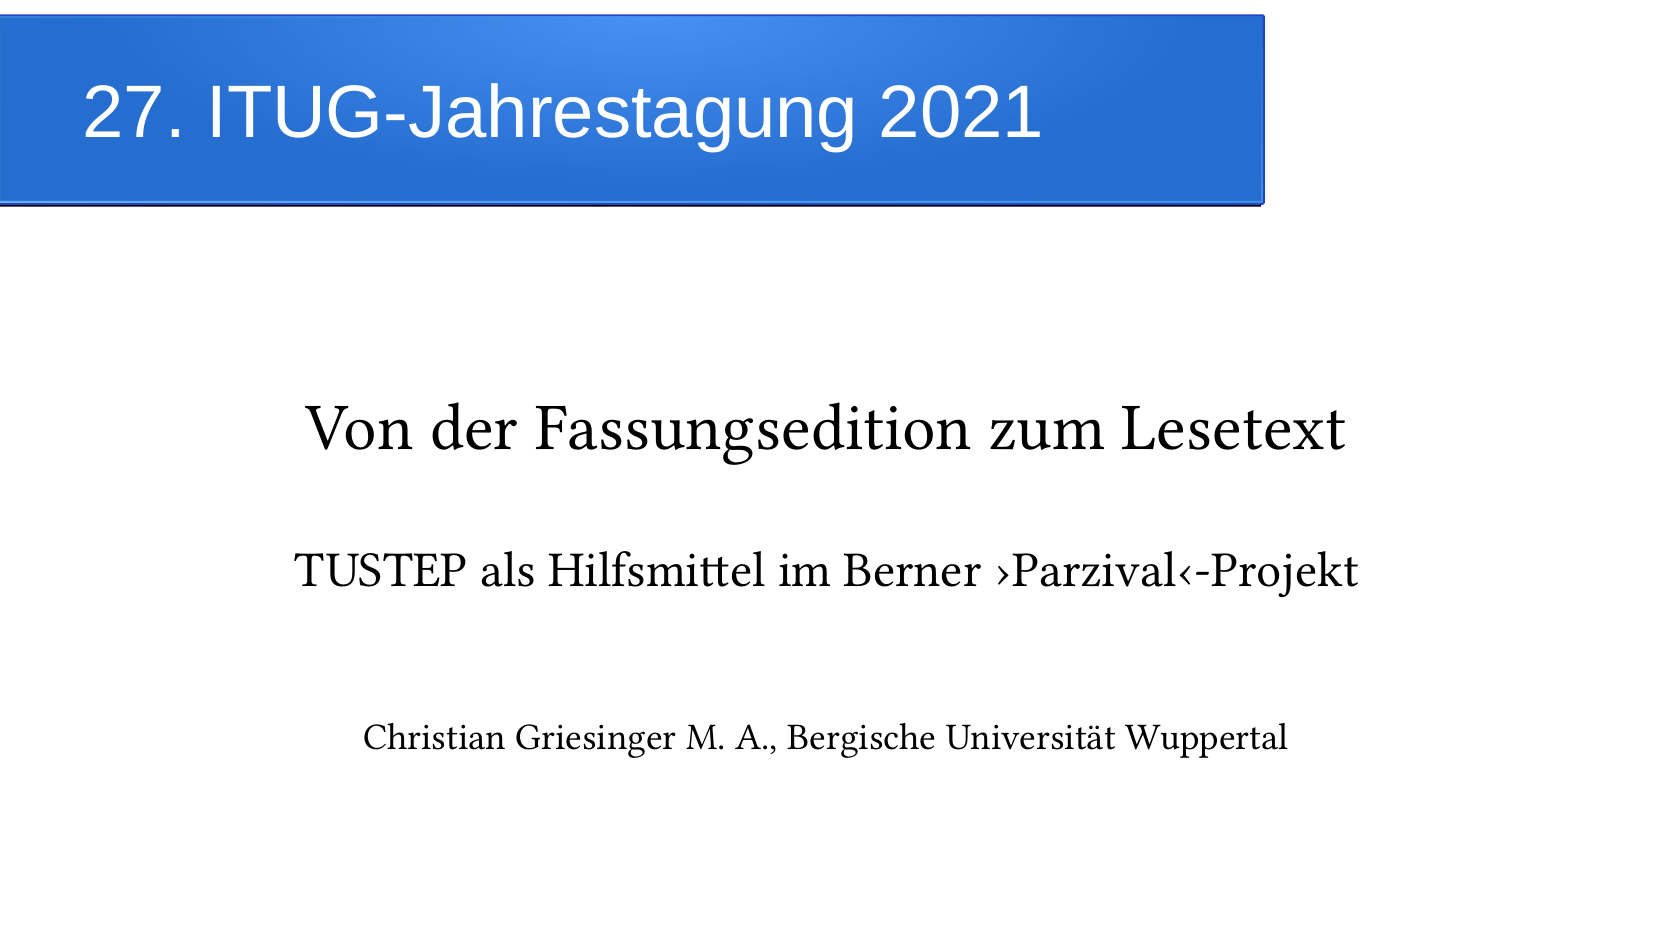

# 27. ITUG-Jahrestagung 2021
Von der Fassungsedition zum Lesetext
TUSTEP als Hilfsmittel im Berner ›Parzival‹-Projekt
Christian Griesinger M. A., Bergische Universität Wuppertal